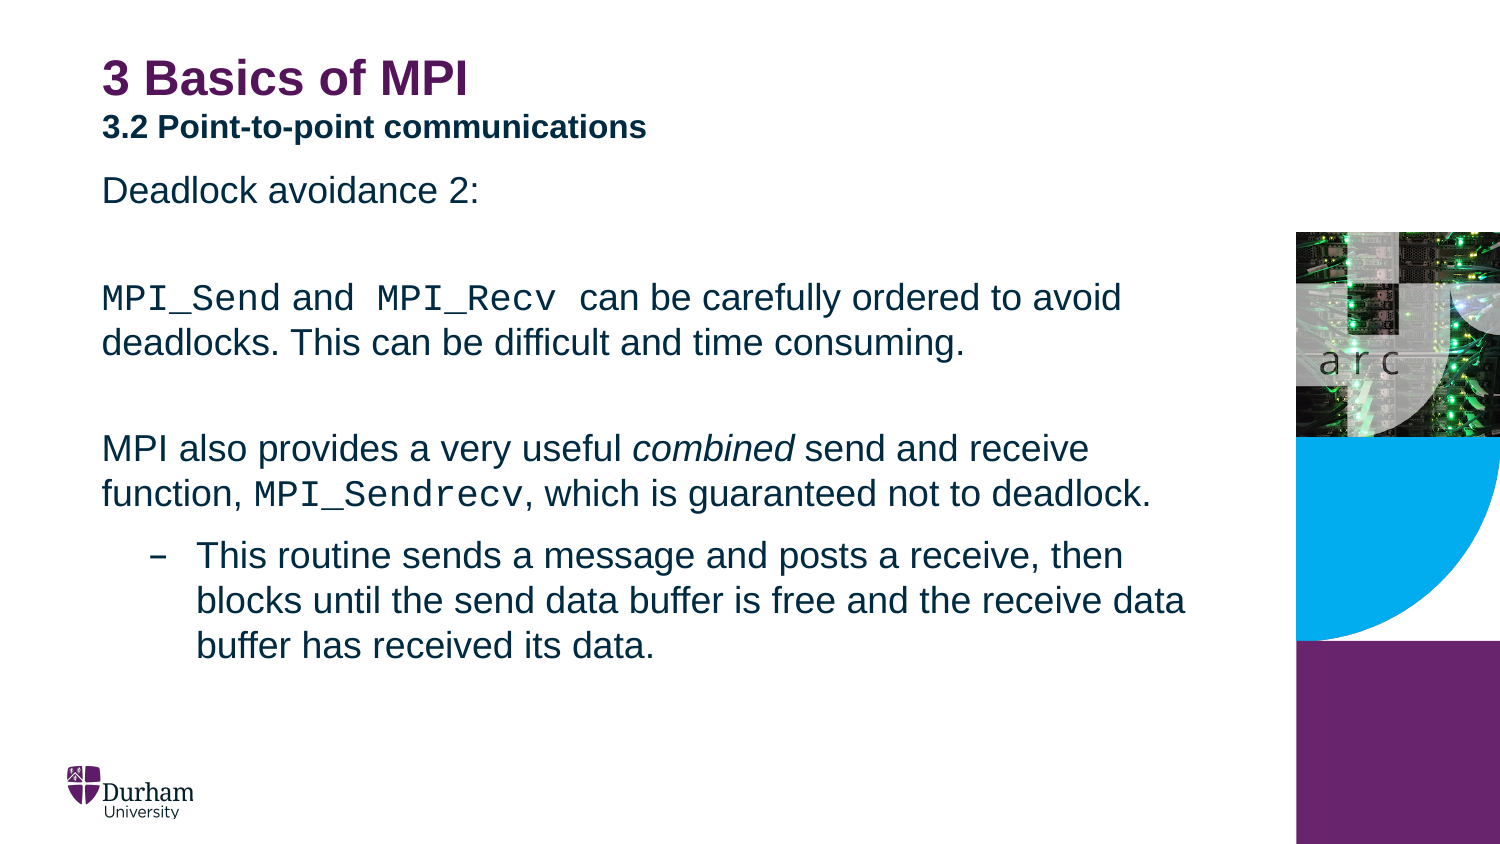

# 3 Basics of MPI 3.2 Point-to-point communications
Deadlock avoidance 2:
MPI_Send and MPI_Recv can be carefully ordered to avoid deadlocks. This can be difficult and time consuming.
MPI also provides a very useful combined send and receive function, MPI_Sendrecv, which is guaranteed not to deadlock.
This routine sends a message and posts a receive, then blocks until the send data buffer is free and the receive data buffer has received its data.